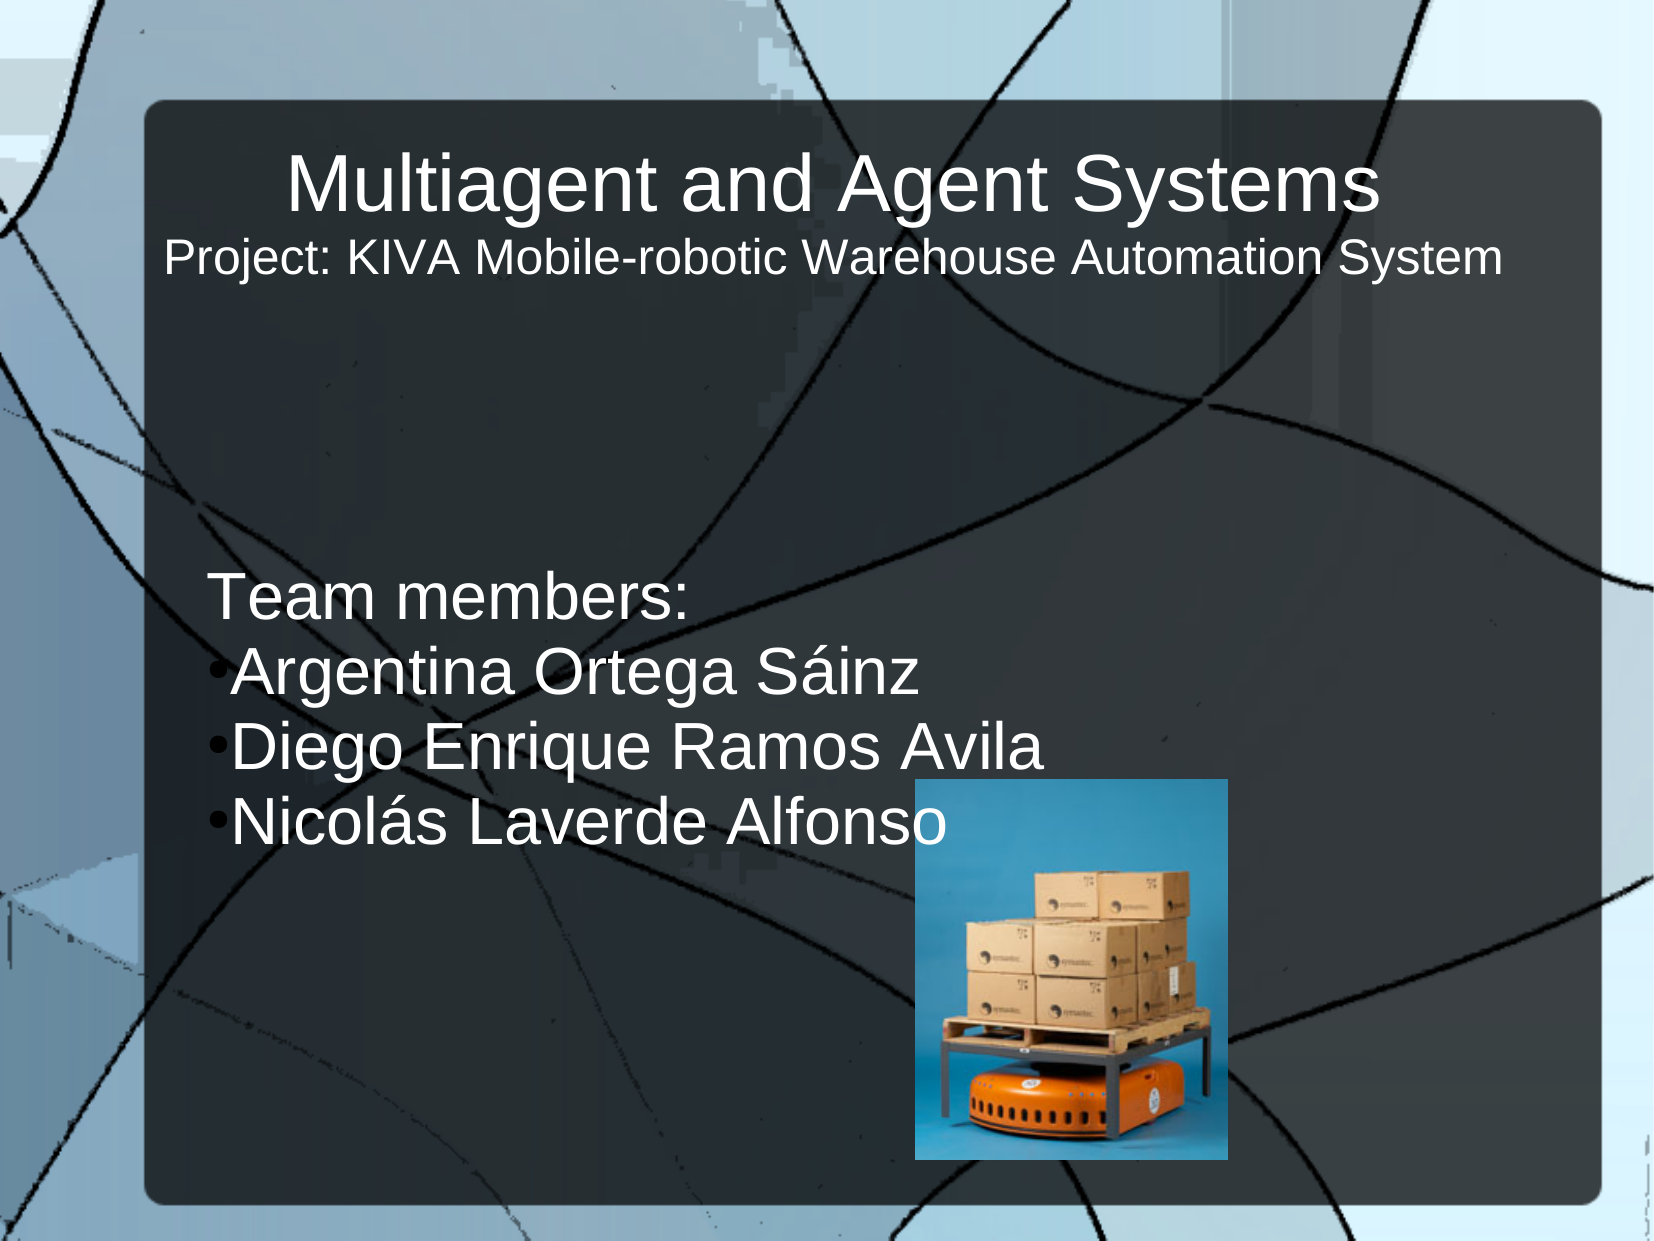

# Multiagent and Agent Systems Project: KIVA Mobile-robotic Warehouse Automation System
Team members:
Argentina Ortega Sáinz
Diego Enrique Ramos Avila
Nicolás Laverde Alfonso